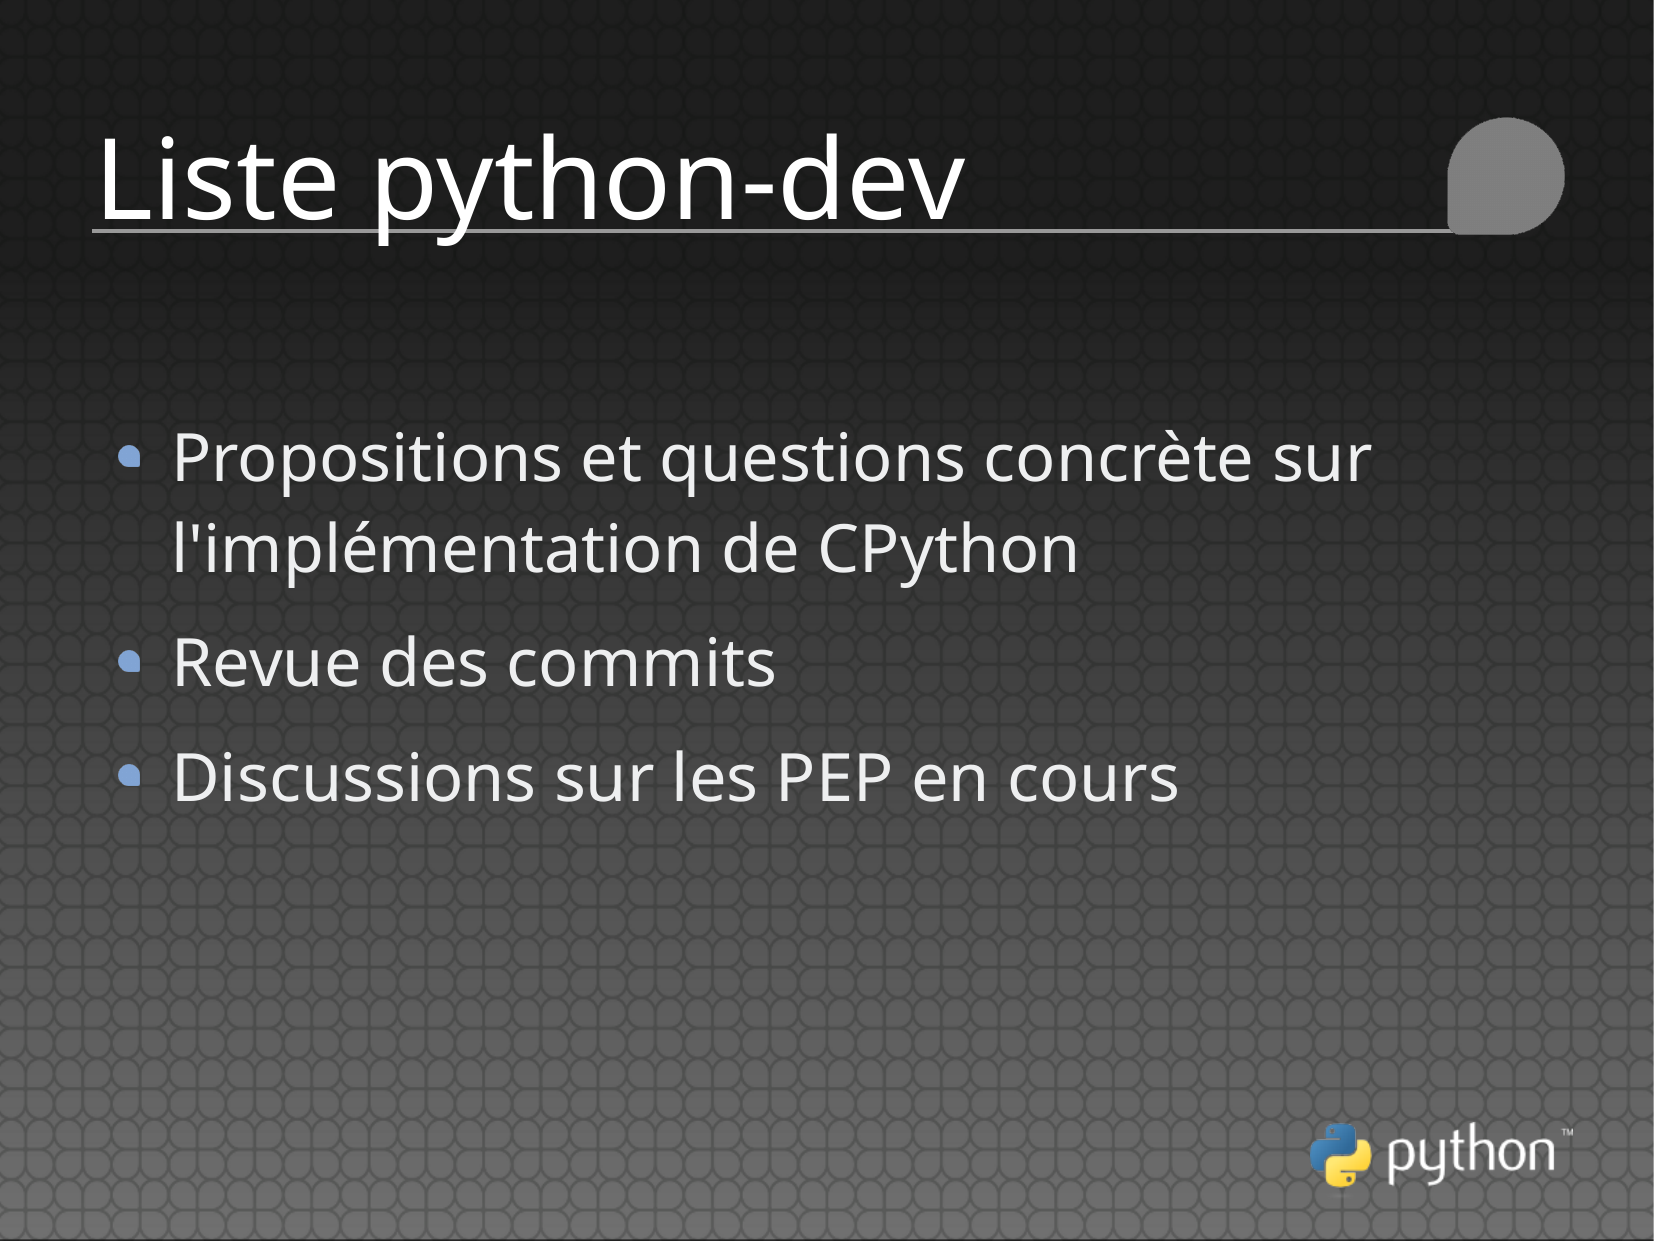

Liste python-dev
# Propositions et questions concrète sur l'implémentation de CPython
Revue des commits
Discussions sur les PEP en cours